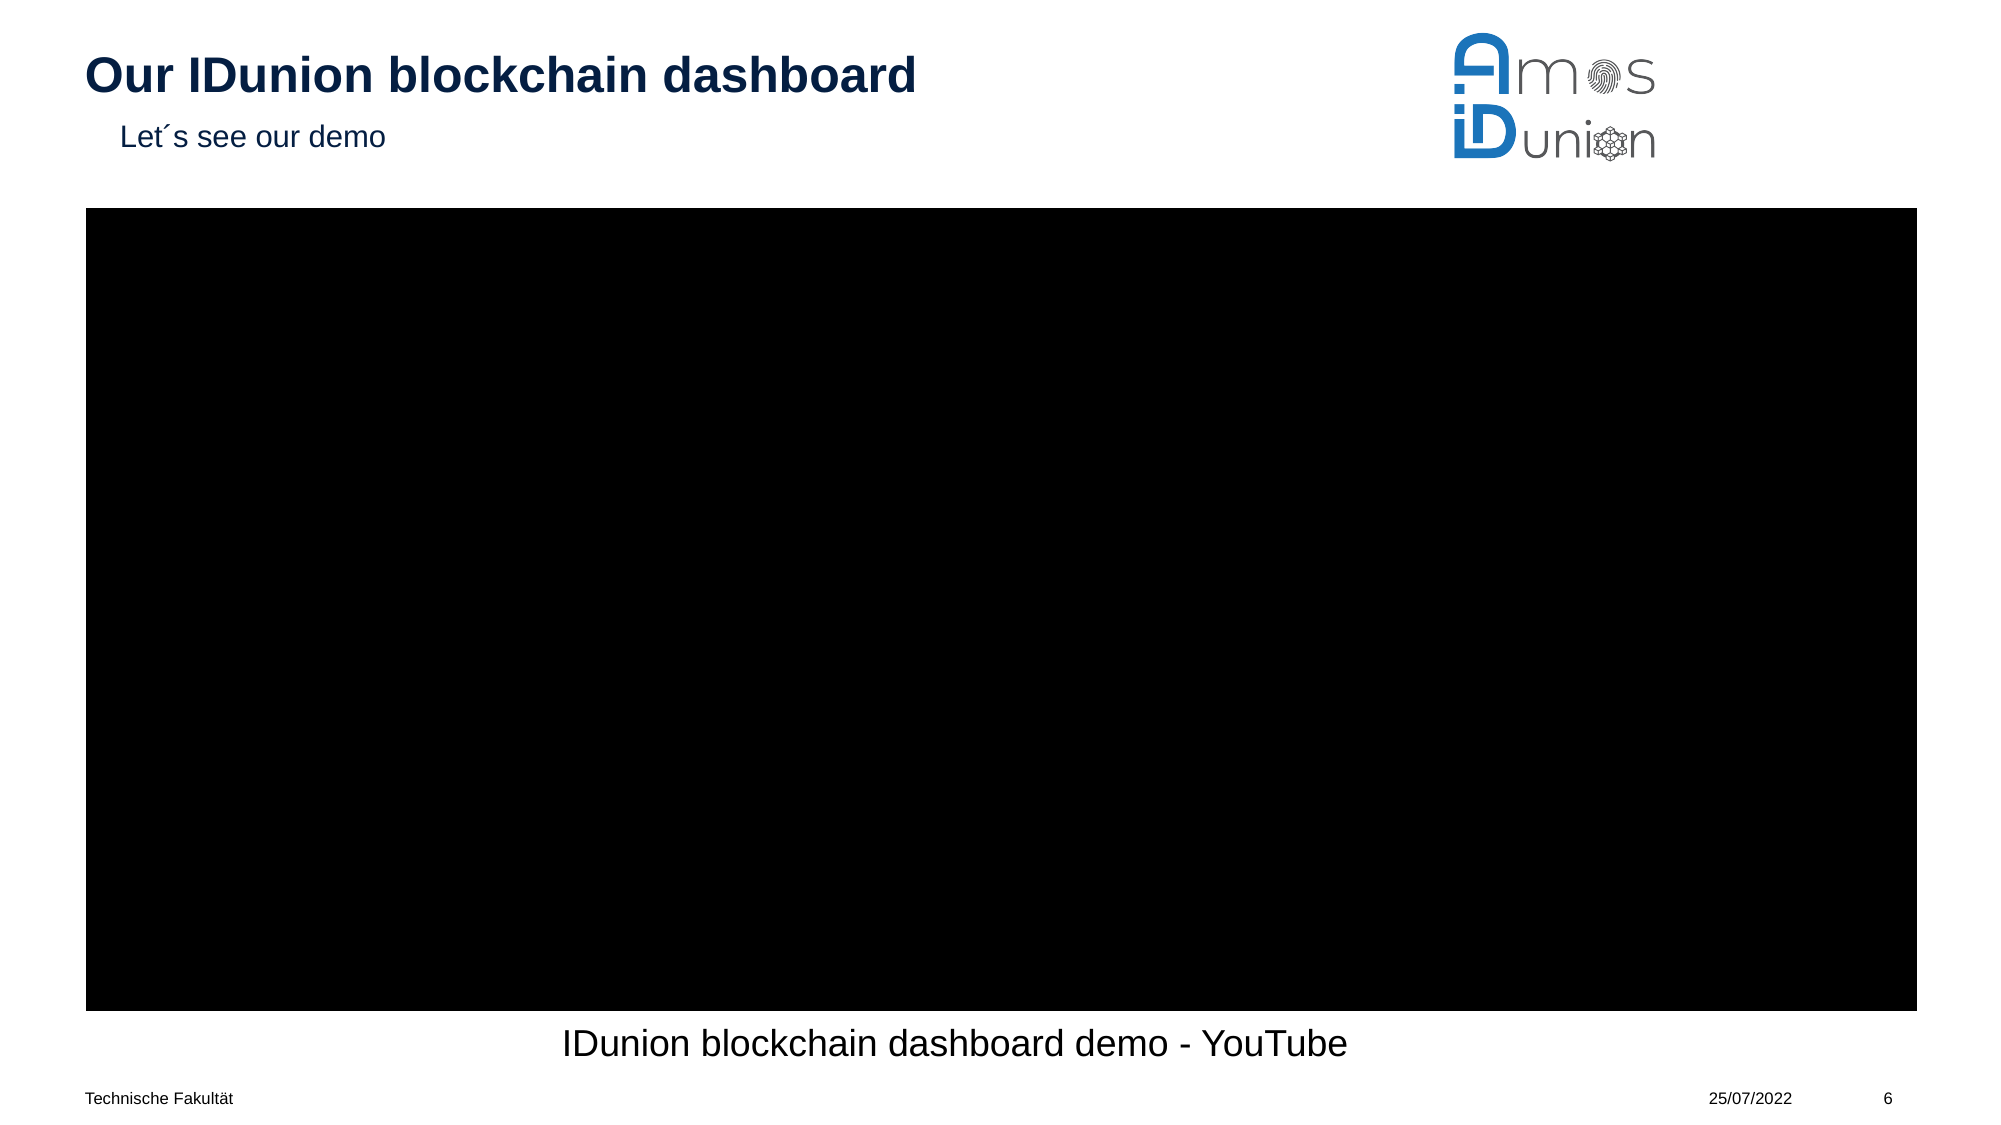

# Our IDunion blockchain dashboard
Let´s see our demo
IDunion blockchain dashboard demo - YouTube
Technische Fakultät
25/07/2022